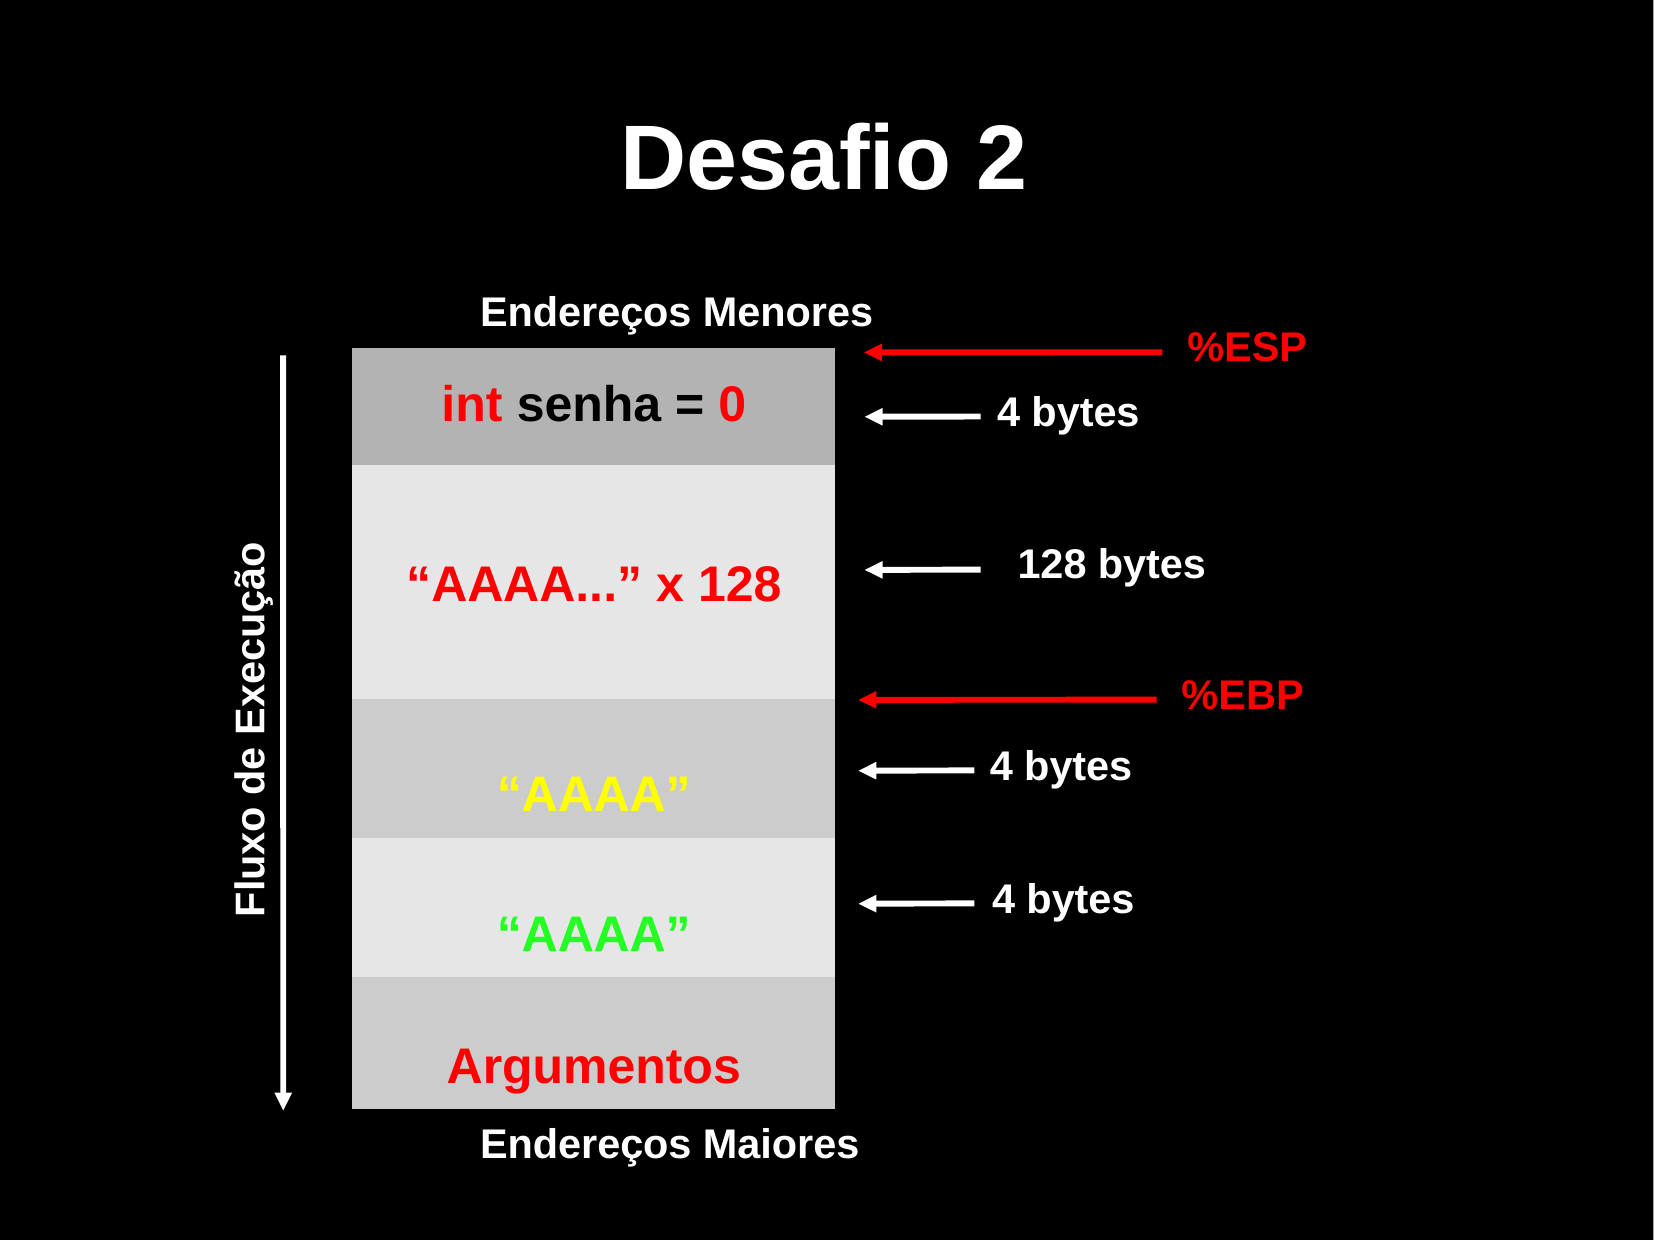

# Desafio 2
Endereços Menores
%ESP
| int senha = 0 |
| --- |
| “AAAA...” x 128 |
| “AAAA” |
| “AAAA” |
| Argumentos |
4 bytes
128 bytes
Fluxo de Execução
%EBP
4 bytes
4 bytes
Endereços Maiores